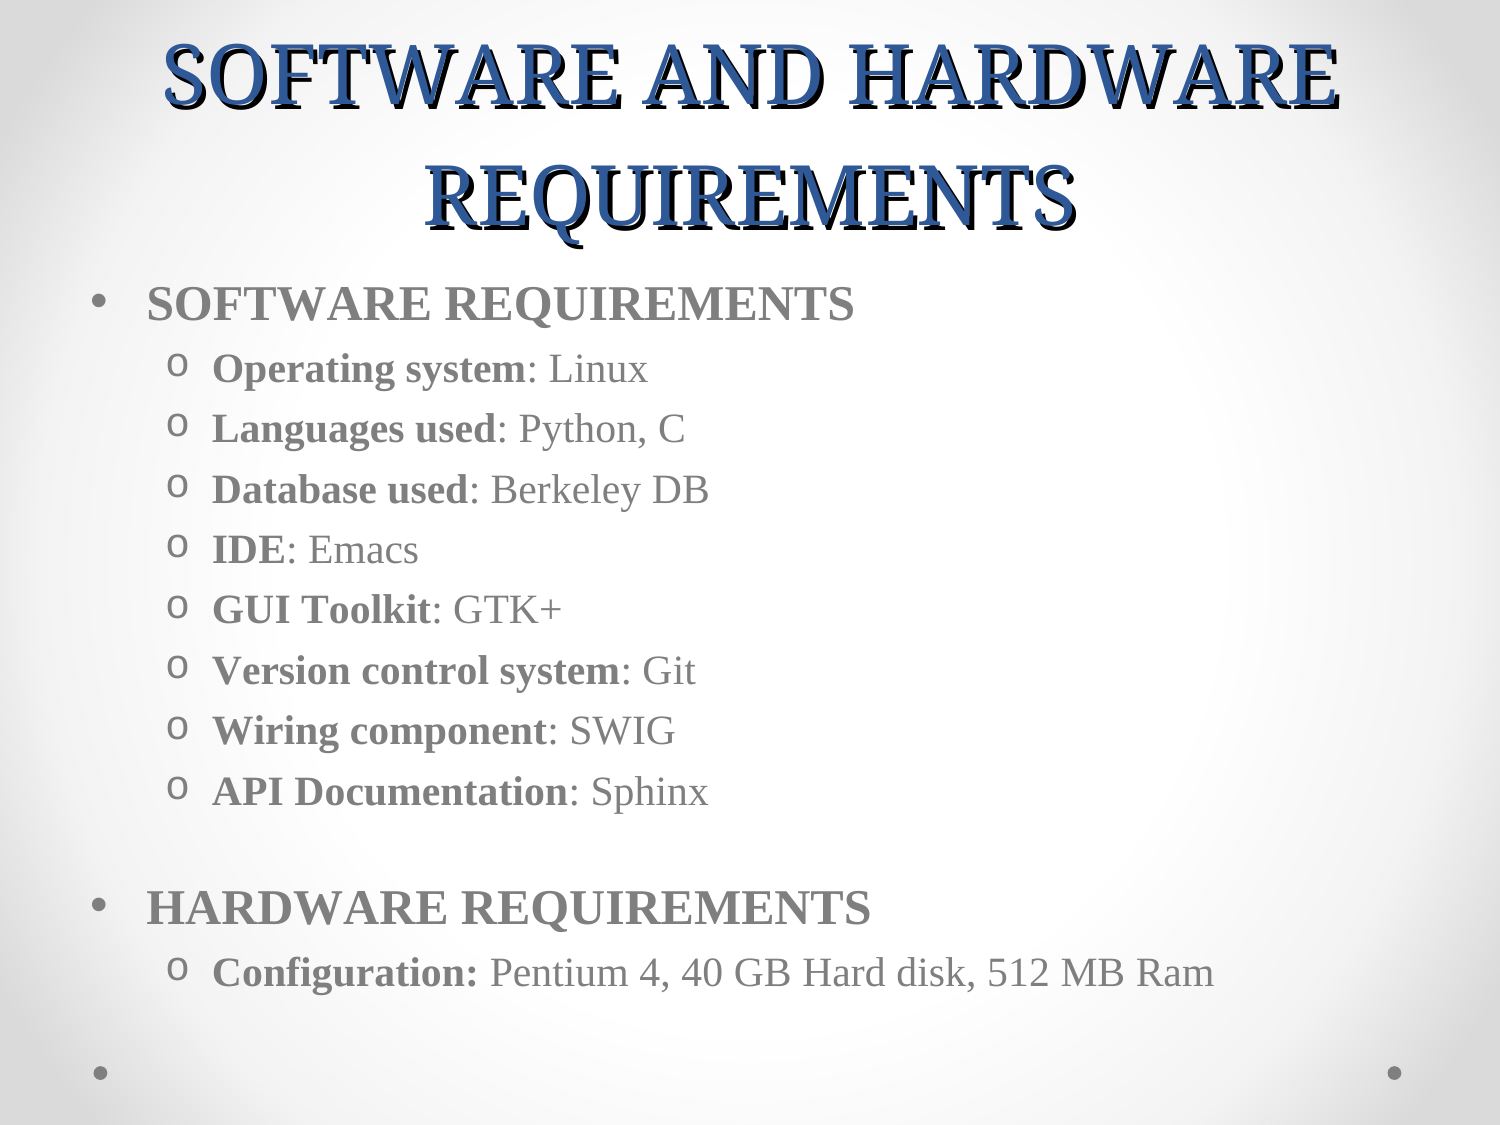

# SOFTWARE AND HARDWARE REQUIREMENTS
SOFTWARE REQUIREMENTS
Operating system: Linux
Languages used: Python, C
Database used: Berkeley DB
IDE: Emacs
GUI Toolkit: GTK+
Version control system: Git
Wiring component: SWIG
API Documentation: Sphinx
HARDWARE REQUIREMENTS
Configuration: Pentium 4, 40 GB Hard disk, 512 MB Ram